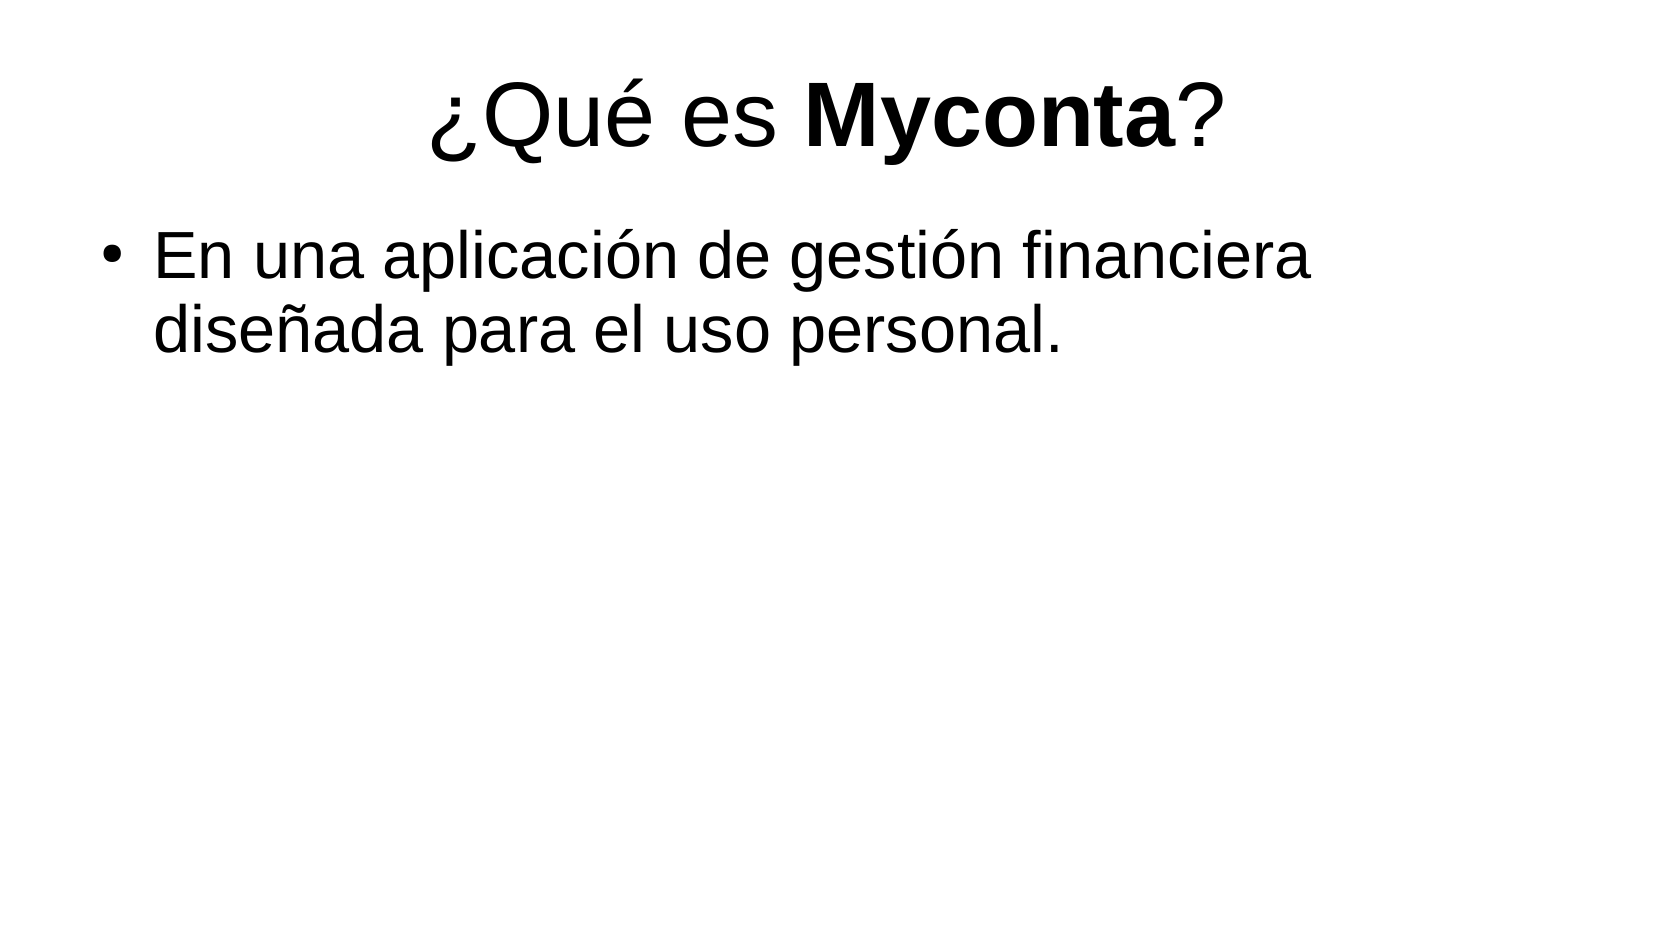

# ¿Qué es Myconta?
En una aplicación de gestión financiera diseñada para el uso personal.